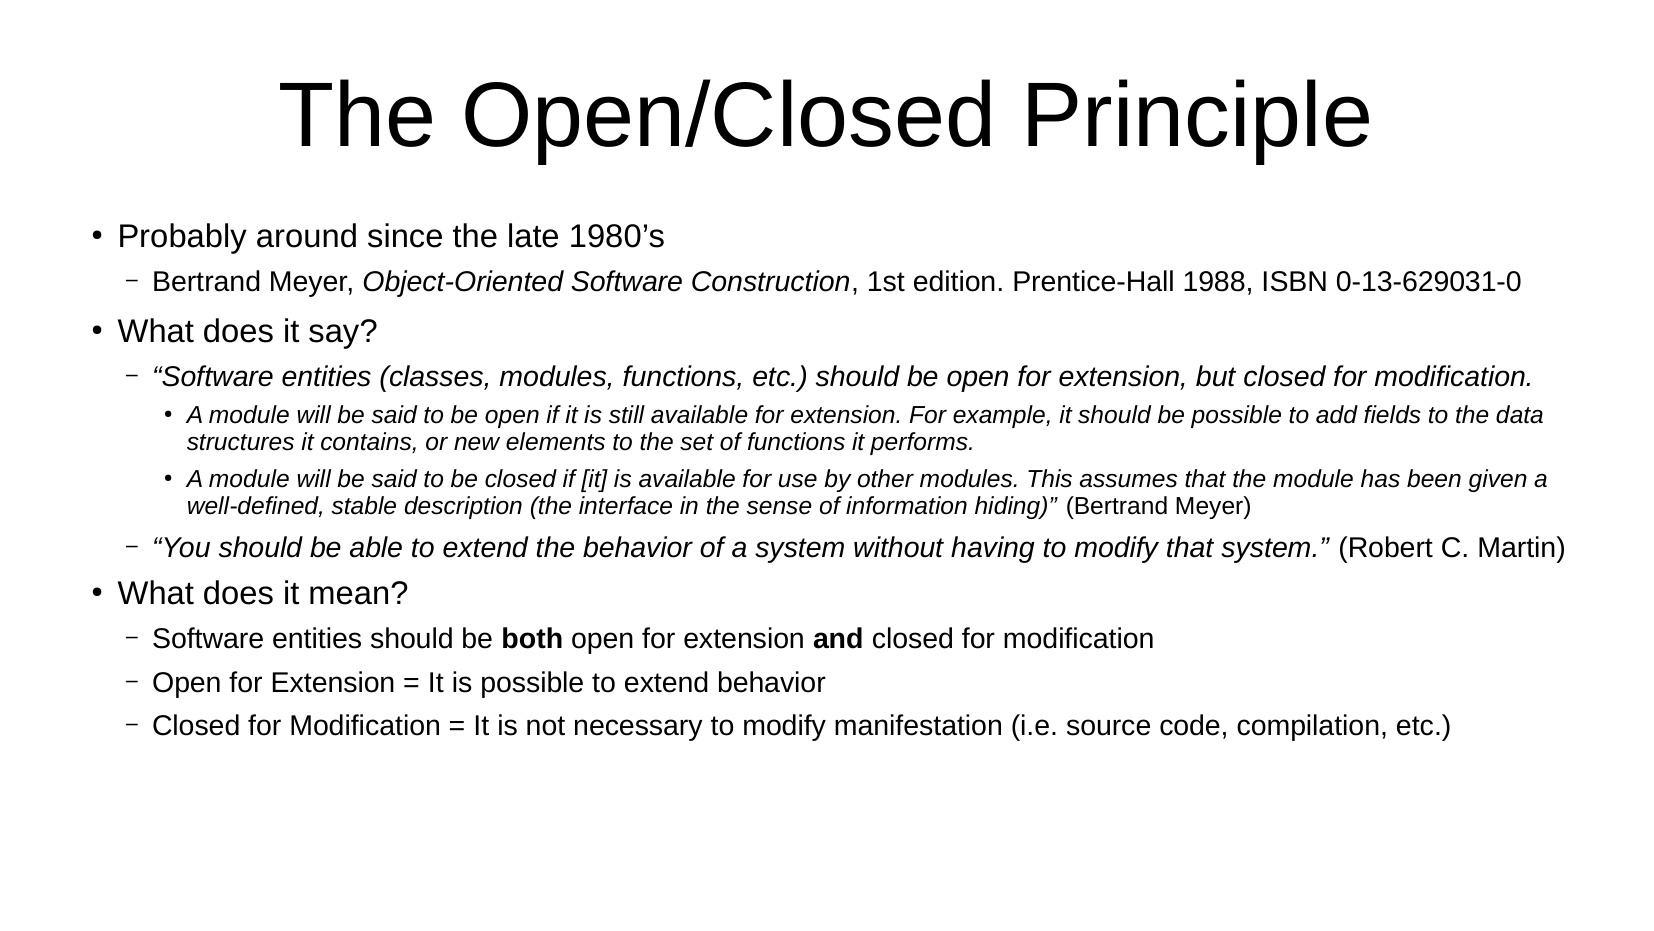

# The Open/Closed Principle
Probably around since the late 1980’s
Bertrand Meyer, Object-Oriented Software Construction, 1st edition. Prentice-Hall 1988, ISBN 0-13-629031-0
What does it say?
“Software entities (classes, modules, functions, etc.) should be open for extension, but closed for modification.
A module will be said to be open if it is still available for extension. For example, it should be possible to add fields to the data structures it contains, or new elements to the set of functions it performs.
A module will be said to be closed if [it] is available for use by other modules. This assumes that the module has been given a well-defined, stable description (the interface in the sense of information hiding)” (Bertrand Meyer)
“You should be able to extend the behavior of a system without having to modify that system.” (Robert C. Martin)
What does it mean?
Software entities should be both open for extension and closed for modification
Open for Extension = It is possible to extend behavior
Closed for Modification = It is not necessary to modify manifestation (i.e. source code, compilation, etc.)